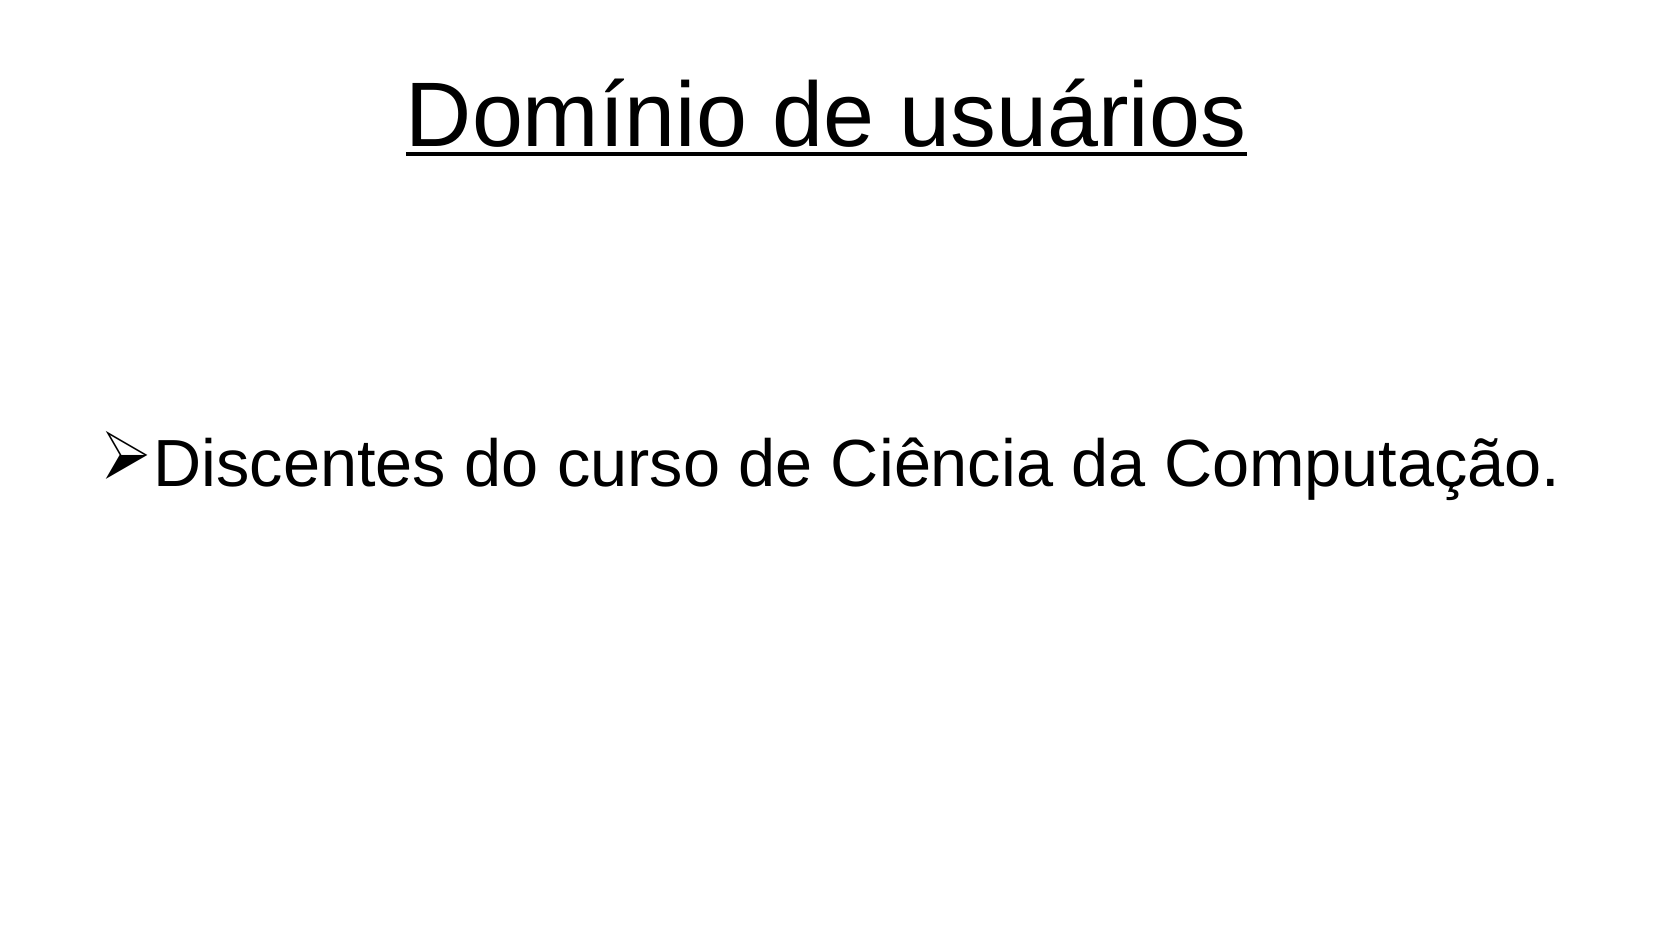

# Domínio de usuários
Discentes do curso de Ciência da Computação.